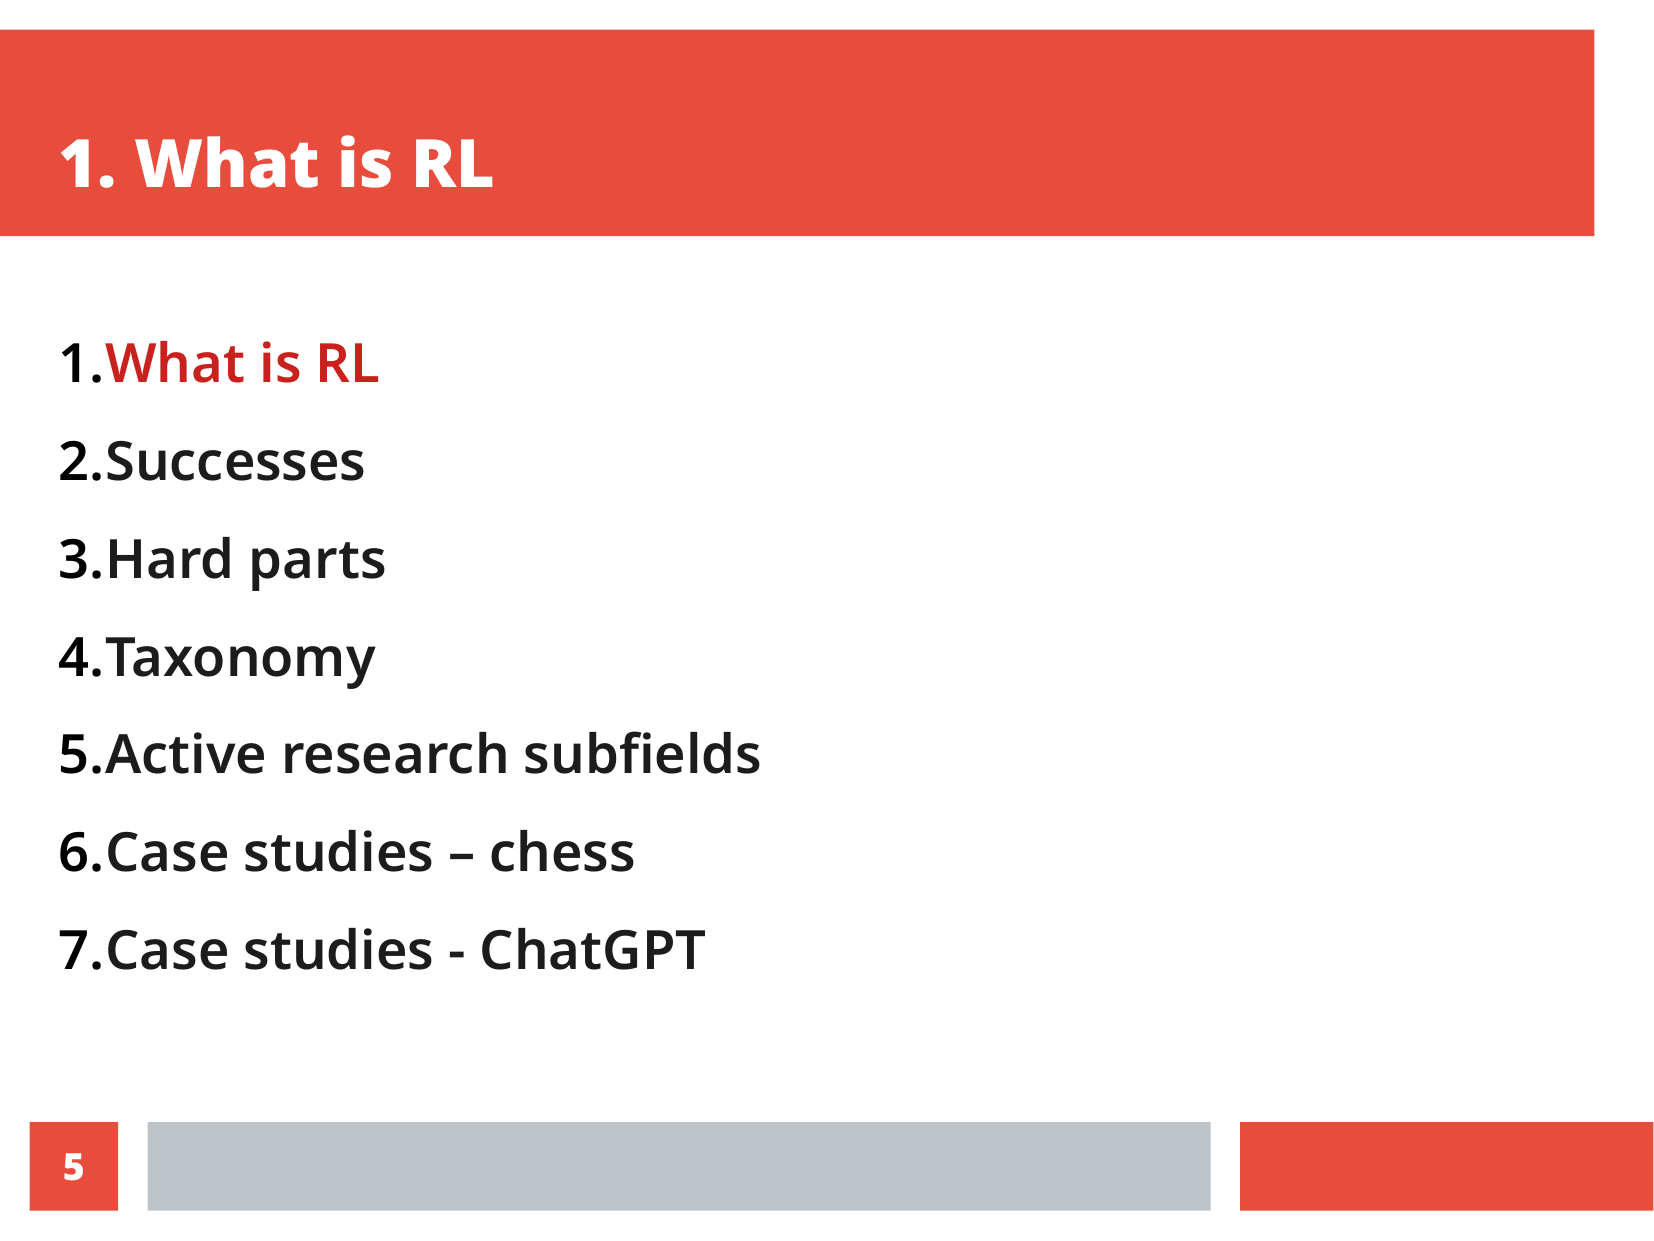

# 1. What is RL
What is RL
Successes
Hard parts
Taxonomy
Active research subfields
Case studies – chess
Case studies - ChatGPT
5